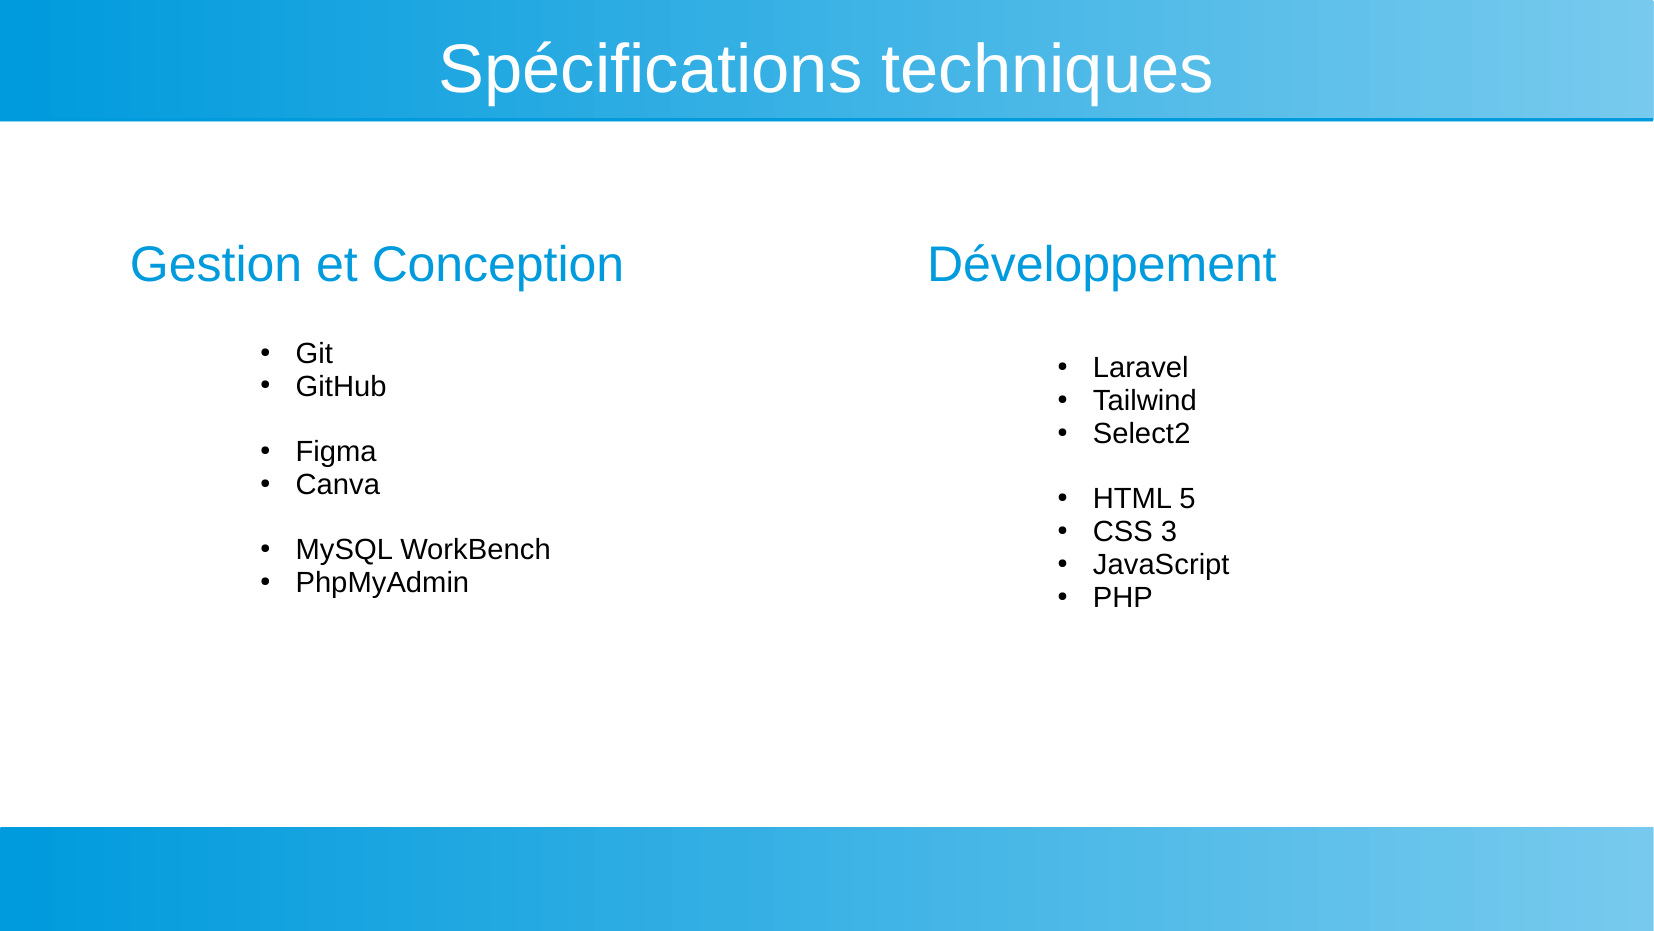

# Spécifications techniques
Gestion et Conception
Développement
Laravel
Tailwind
Select2
HTML 5
CSS 3
JavaScript
PHP
Git
GitHub
Figma
Canva
MySQL WorkBench
PhpMyAdmin